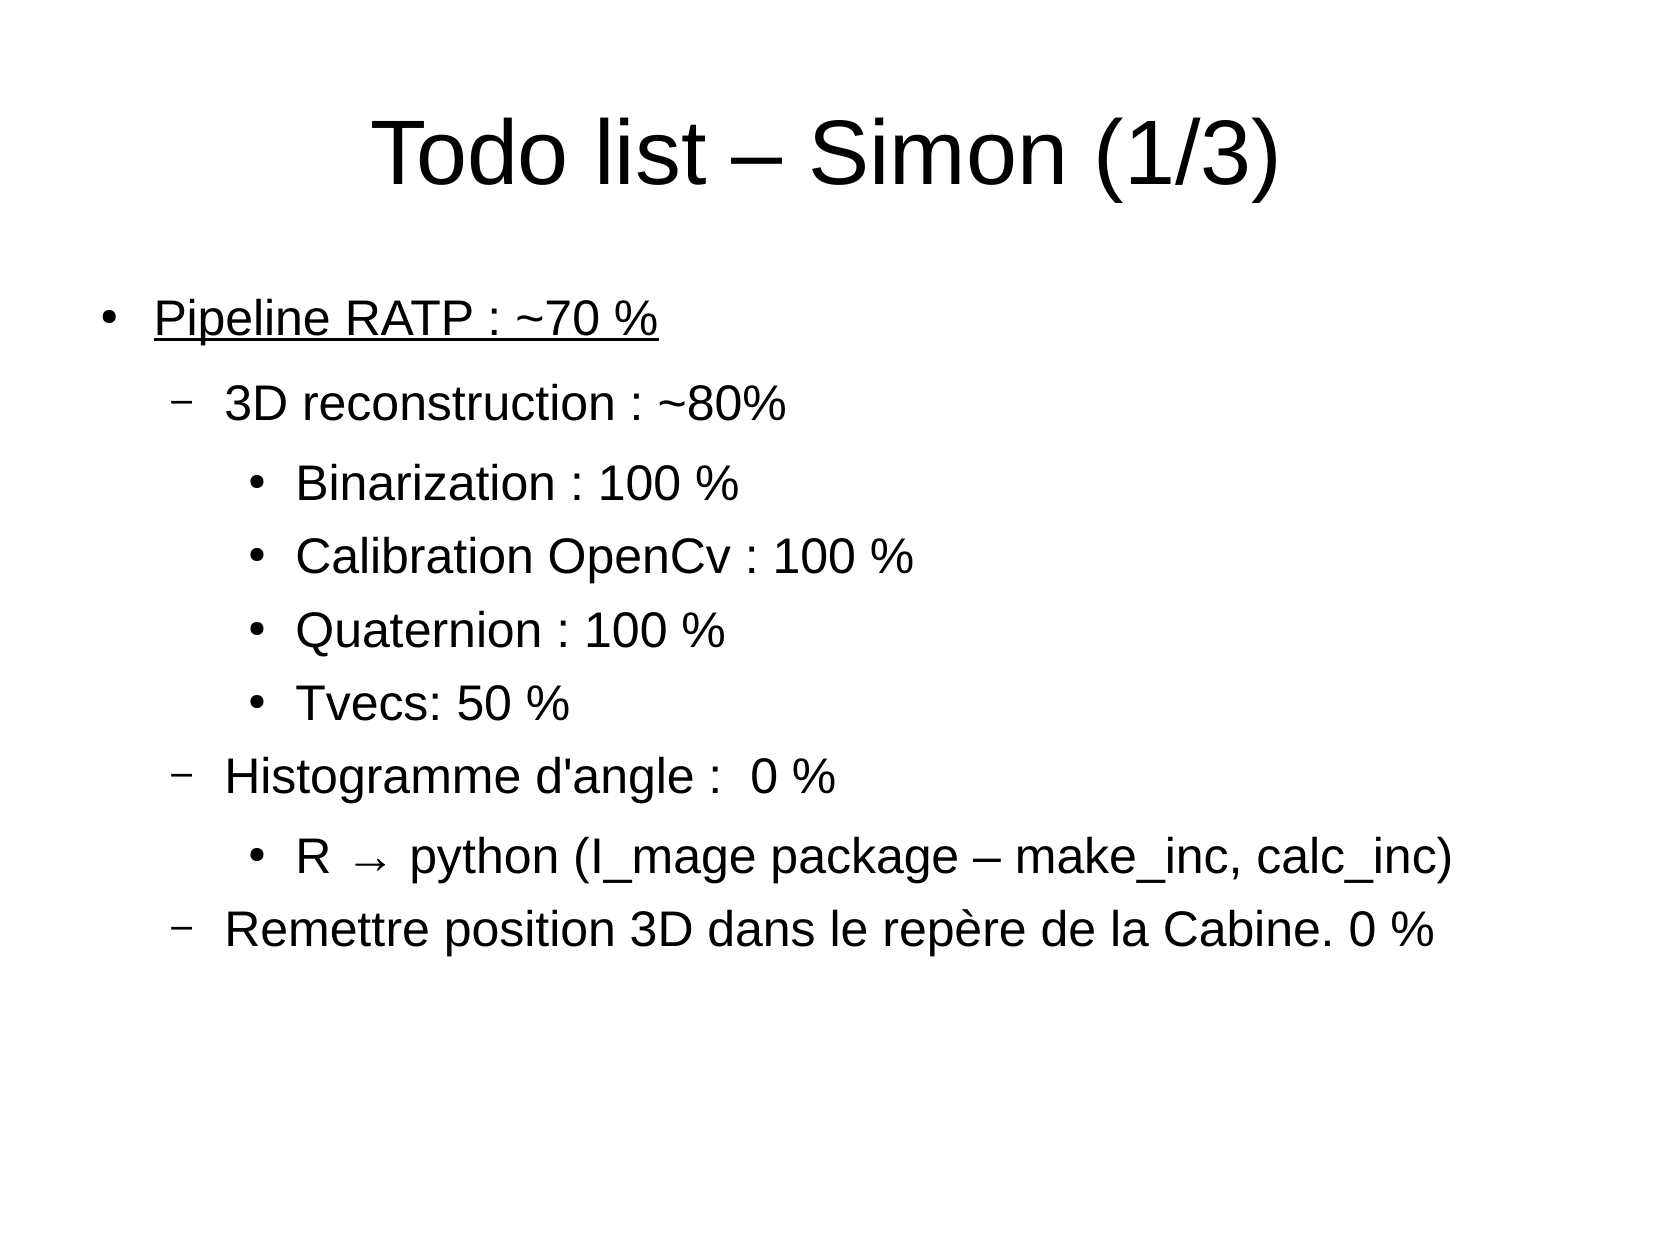

# Todo list – Simon (1/3)
Pipeline RATP : ~70 %
3D reconstruction : ~80%
Binarization : 100 %
Calibration OpenCv : 100 %
Quaternion : 100 %
Tvecs: 50 %
Histogramme d'angle : 0 %
R → python (I_mage package – make_inc, calc_inc)
Remettre position 3D dans le repère de la Cabine. 0 %